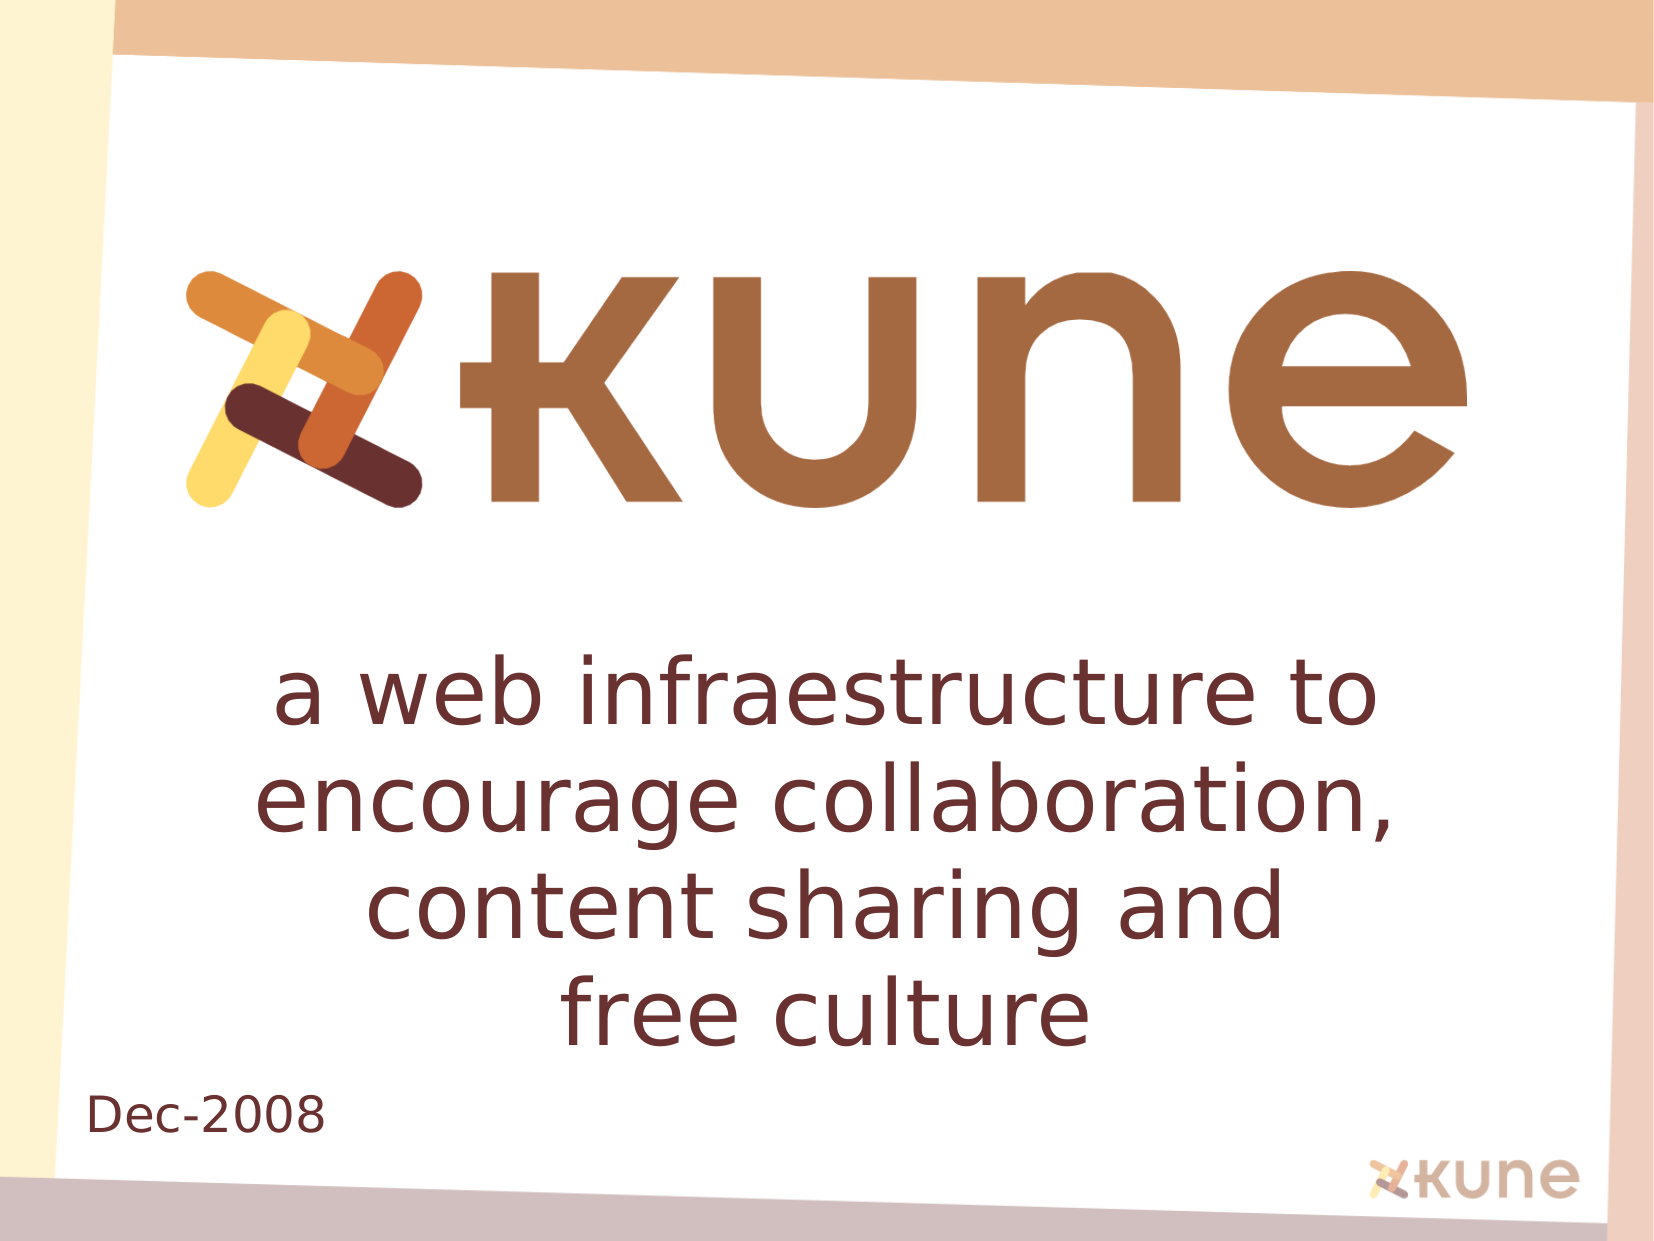

# a web infraestructure to encourage collaboration, content sharing and free culture
Dec-2008